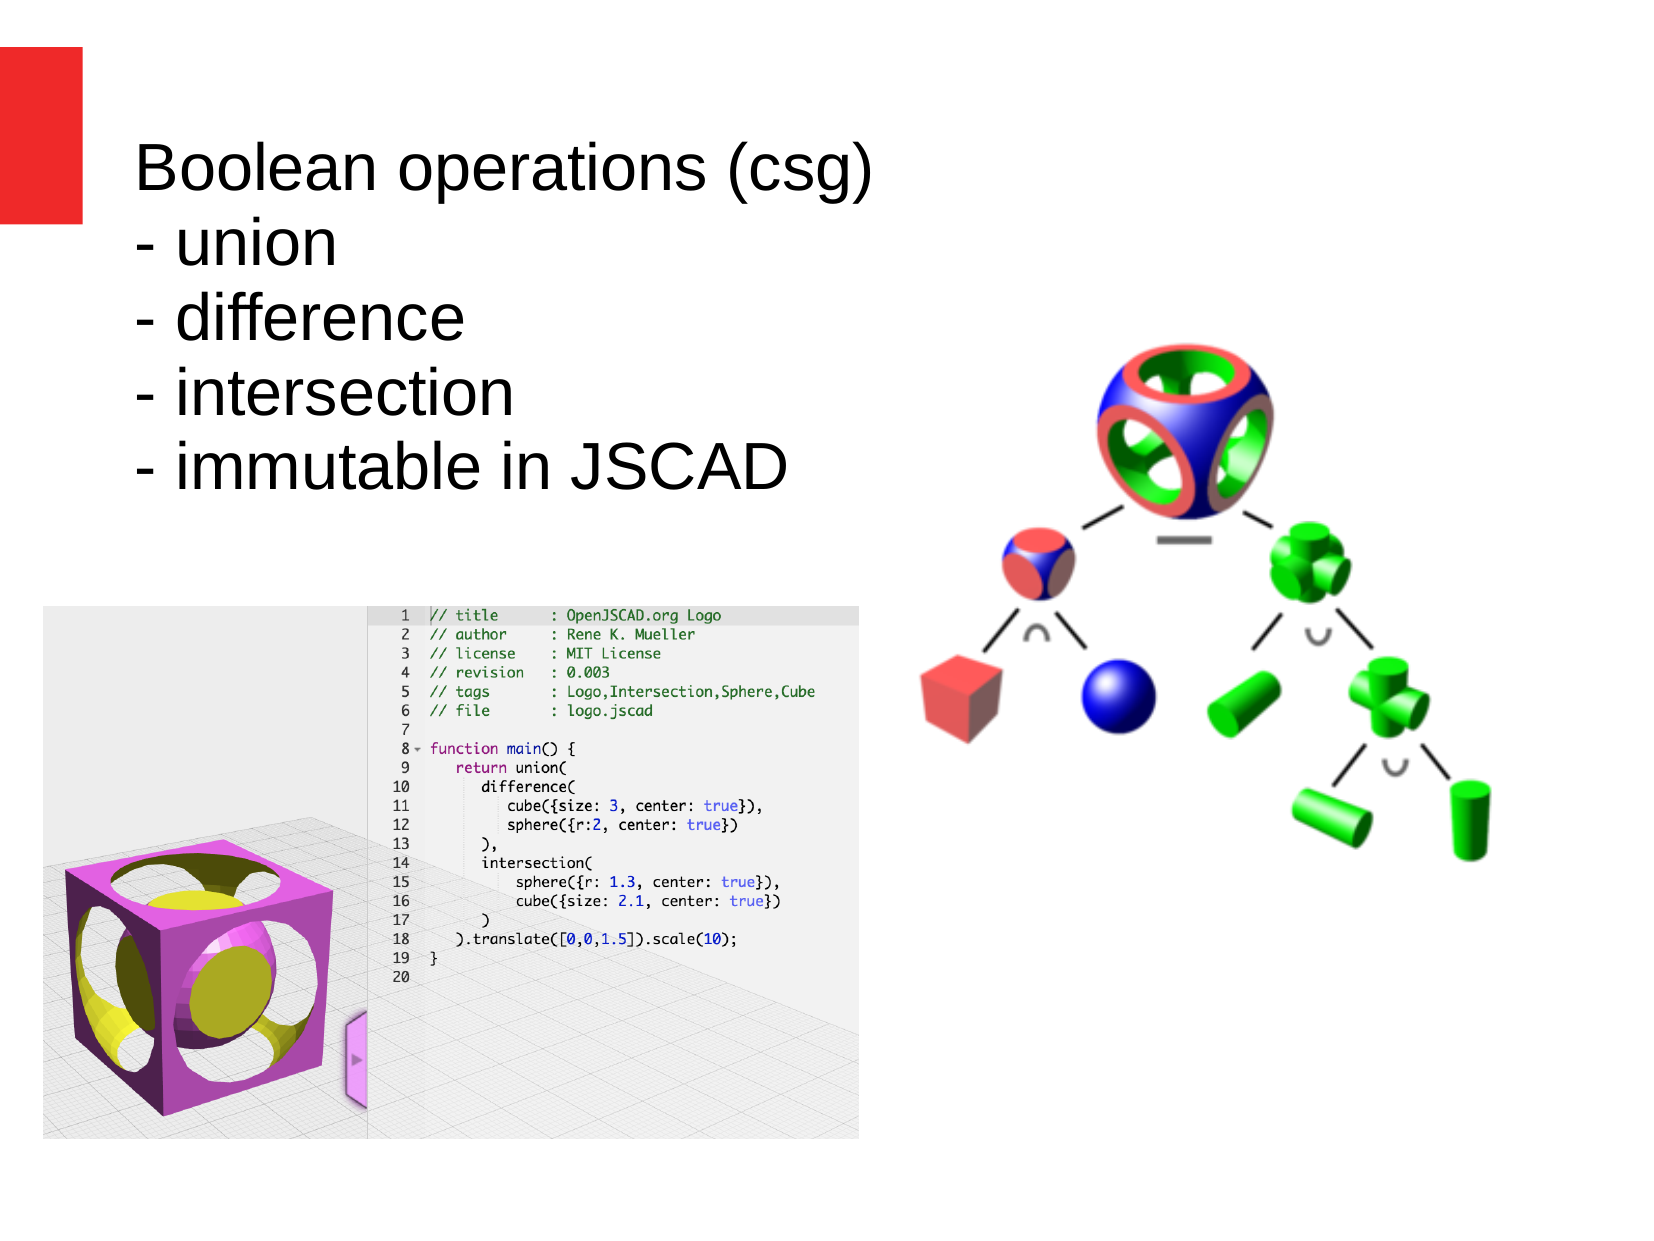

# Boolean operations (csg)
- union
- difference
- intersection
- immutable in JSCAD